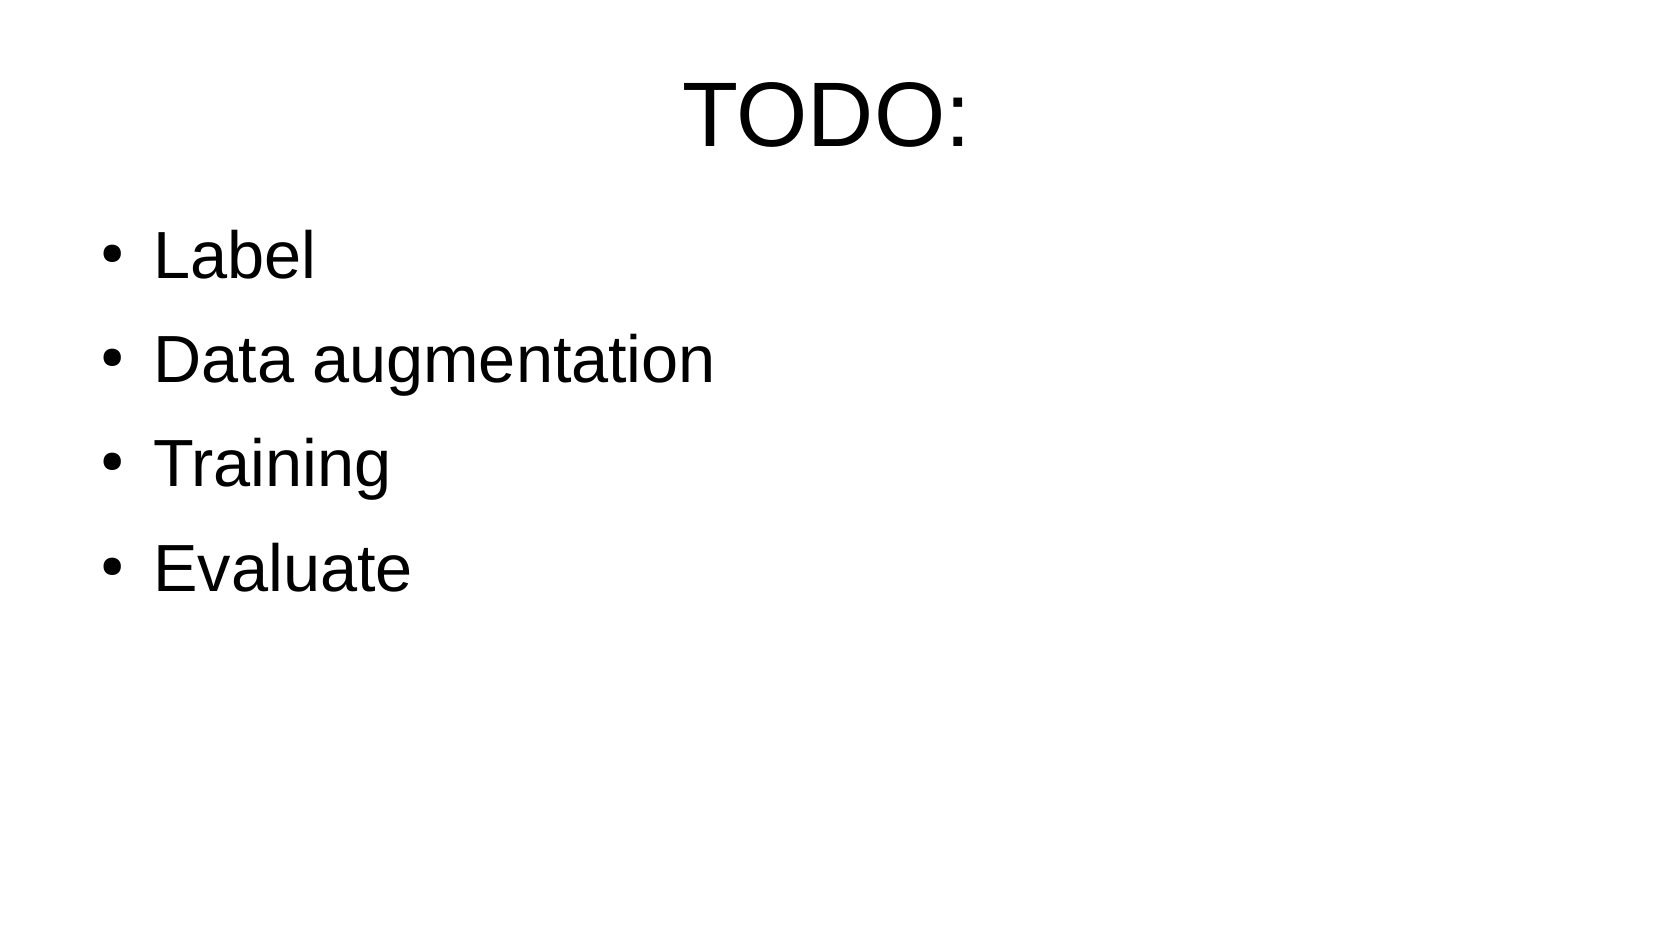

# TODO:
Label
Data augmentation
Training
Evaluate